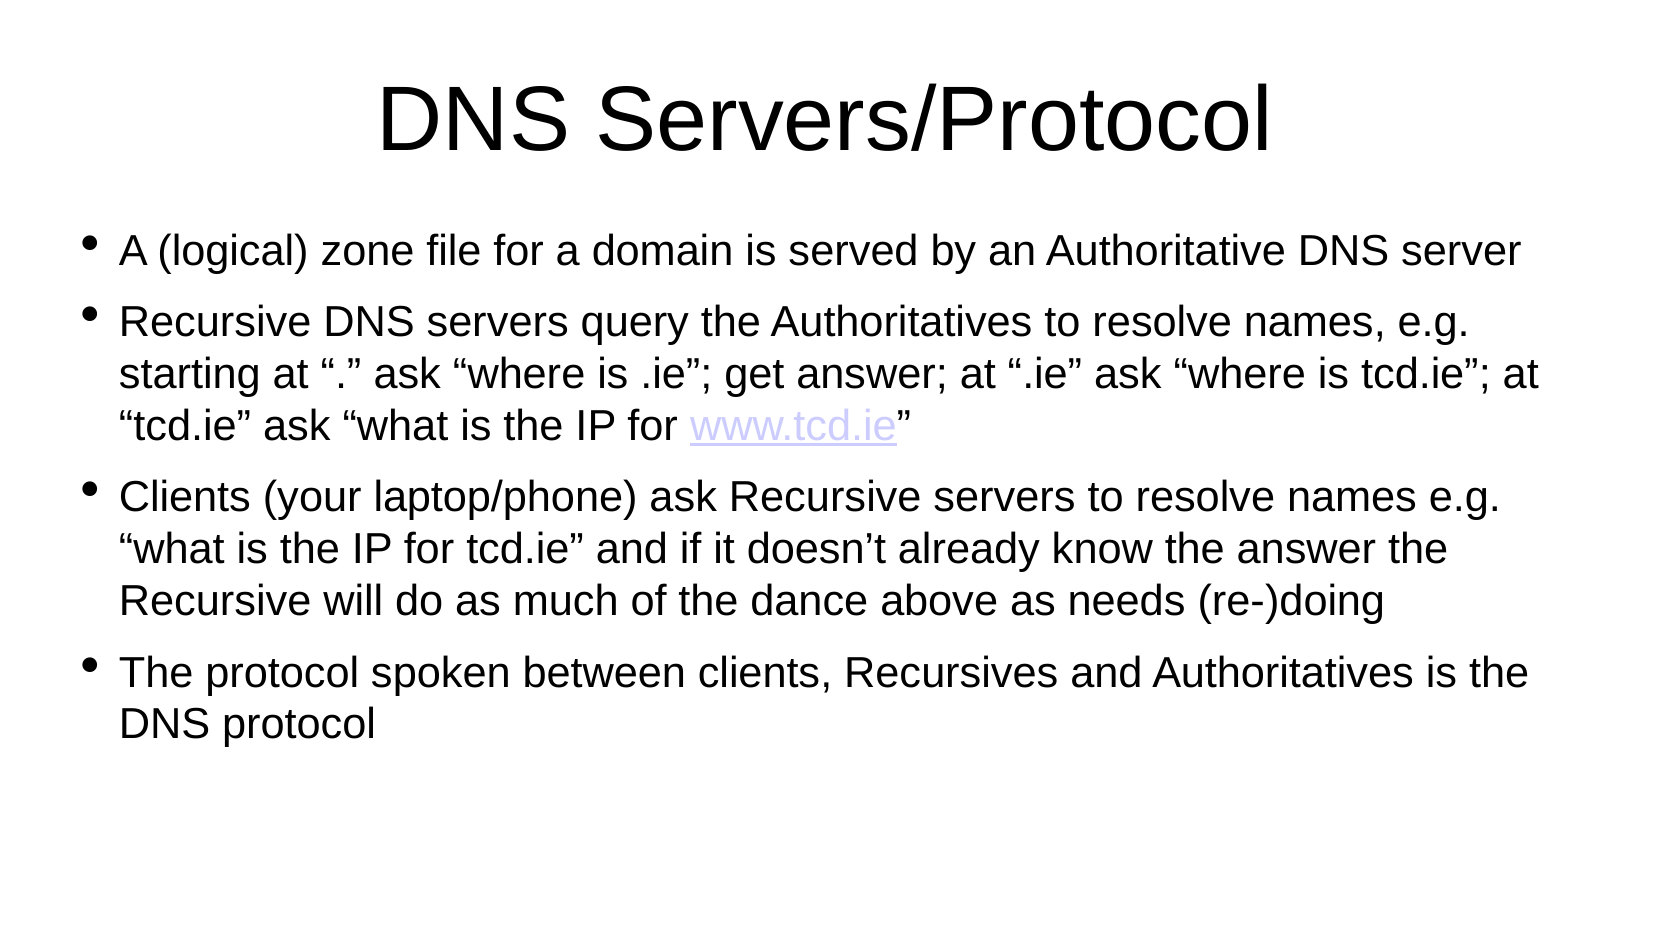

# DNS Servers/Protocol
A (logical) zone file for a domain is served by an Authoritative DNS server
Recursive DNS servers query the Authoritatives to resolve names, e.g. starting at “.” ask “where is .ie”; get answer; at “.ie” ask “where is tcd.ie”; at “tcd.ie” ask “what is the IP for www.tcd.ie”
Clients (your laptop/phone) ask Recursive servers to resolve names e.g. “what is the IP for tcd.ie” and if it doesn’t already know the answer the Recursive will do as much of the dance above as needs (re-)doing
The protocol spoken between clients, Recursives and Authoritatives is the DNS protocol